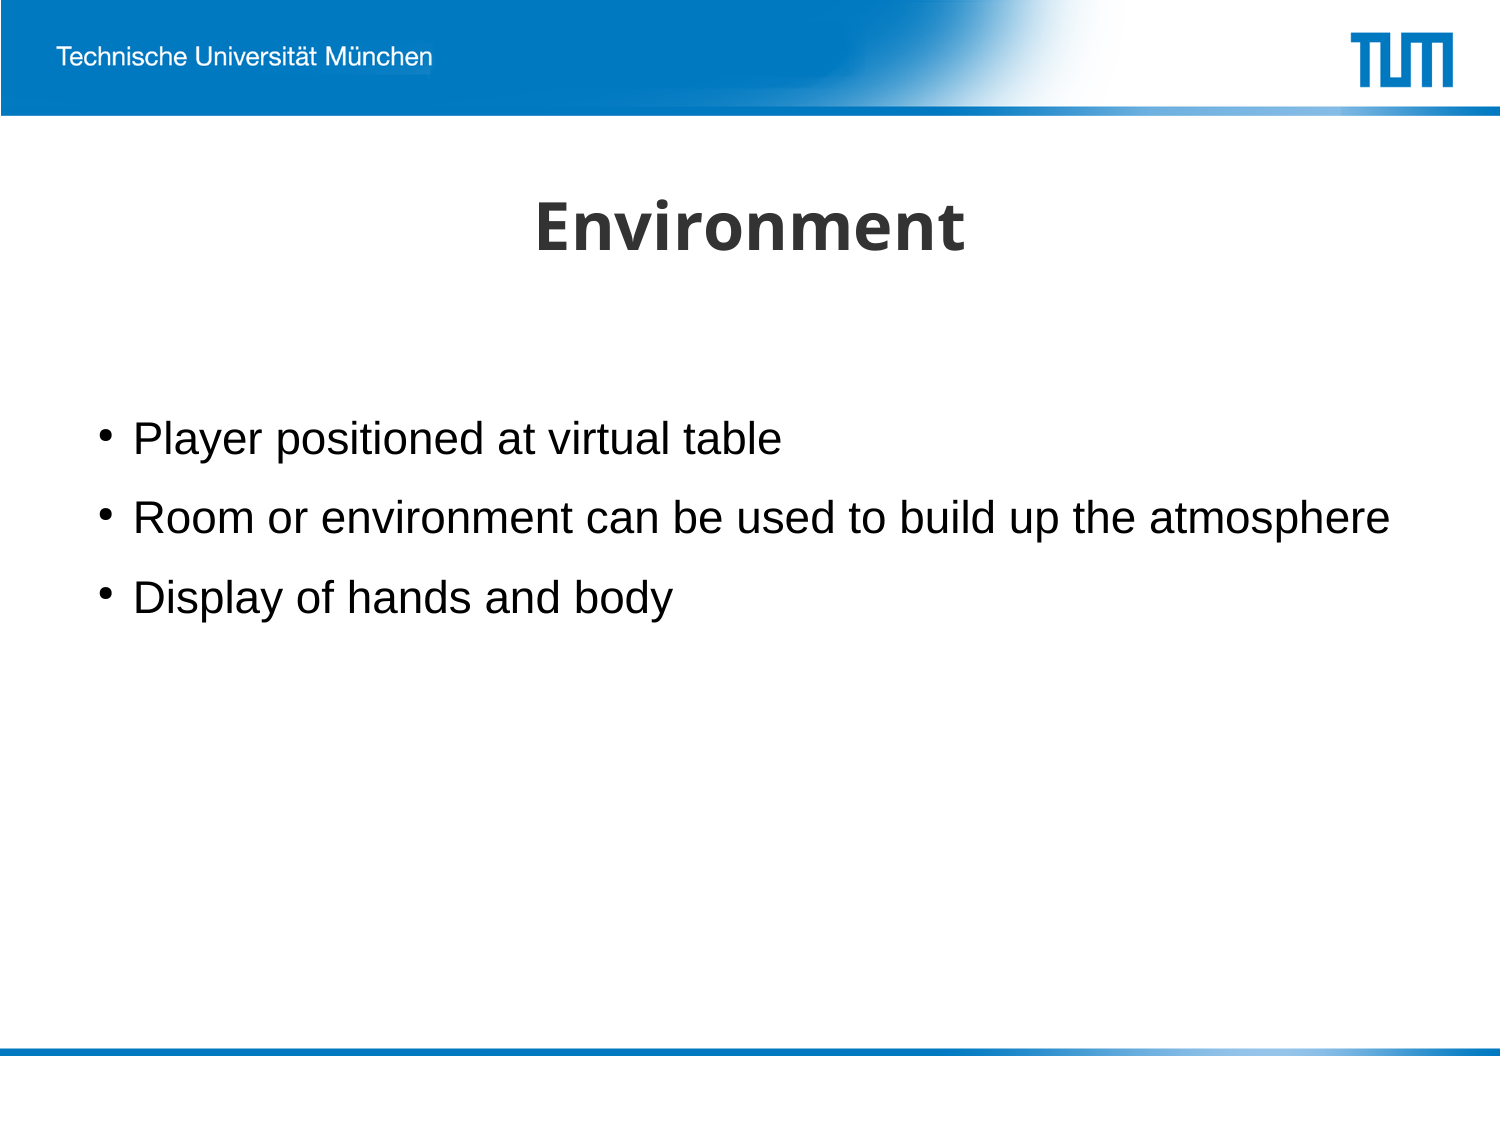

Environment
Player positioned at virtual table
Room or environment can be used to build up the atmosphere
Display of hands and body